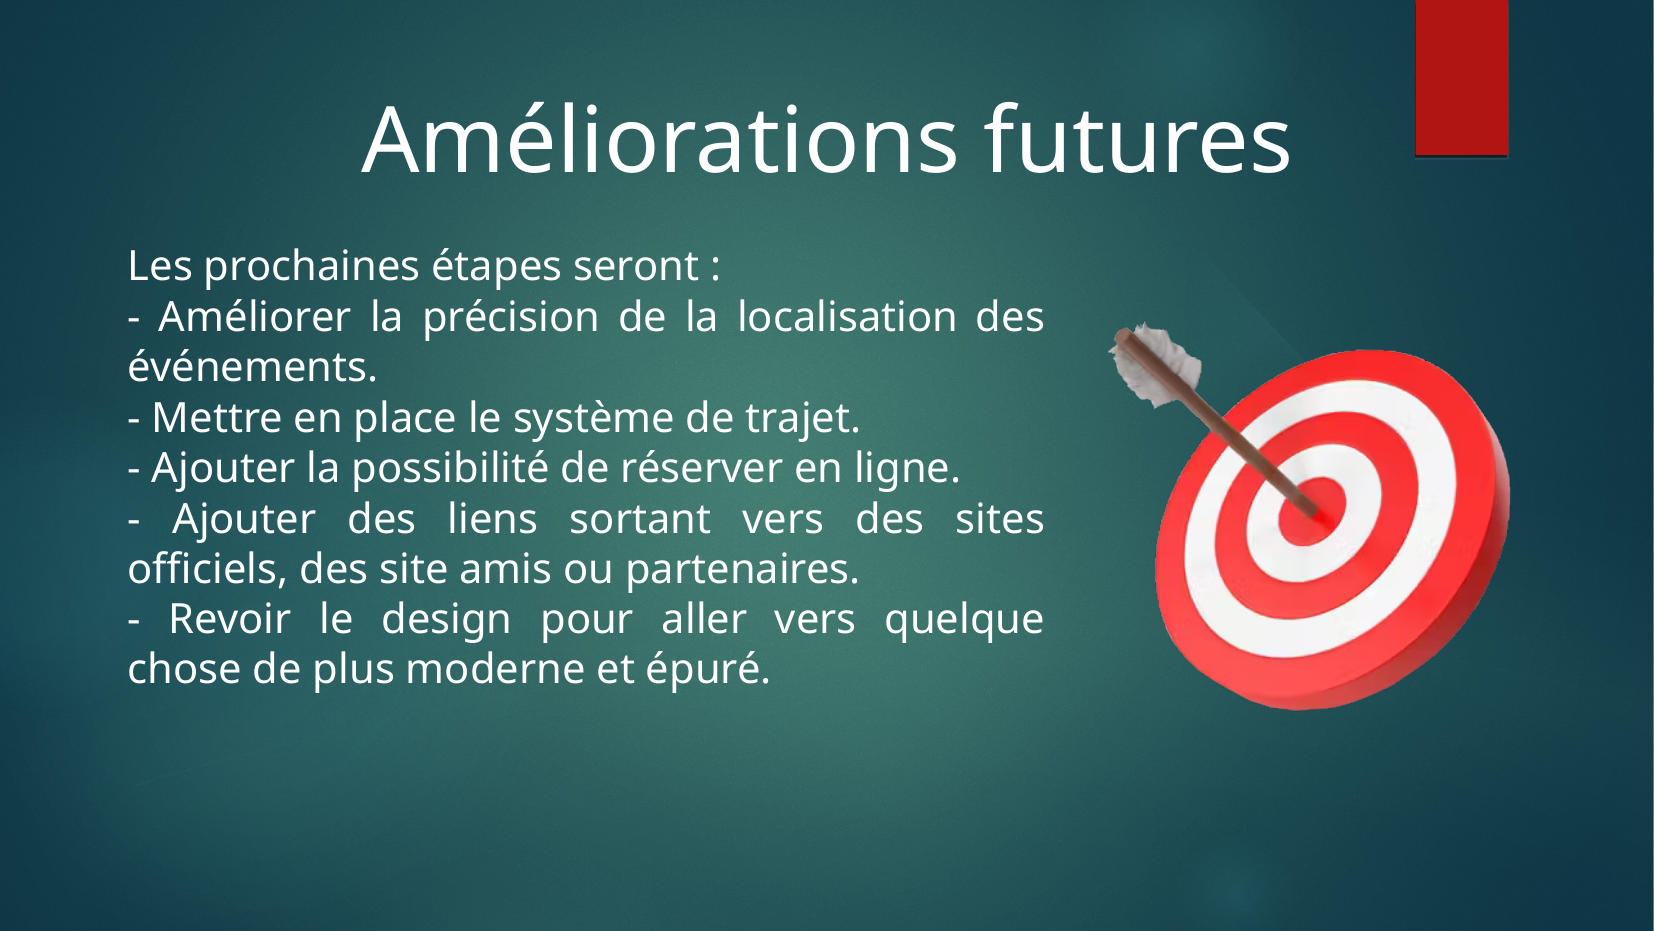

Améliorations futures​
Les prochaines étapes seront :
- Améliorer la précision de la localisation des événements.
- Mettre en place le système de trajet.
- Ajouter la possibilité de réserver en ligne.
- Ajouter des liens sortant vers des sites officiels, des site amis ou partenaires.
- Revoir le design pour aller vers quelque chose de plus moderne et épuré.